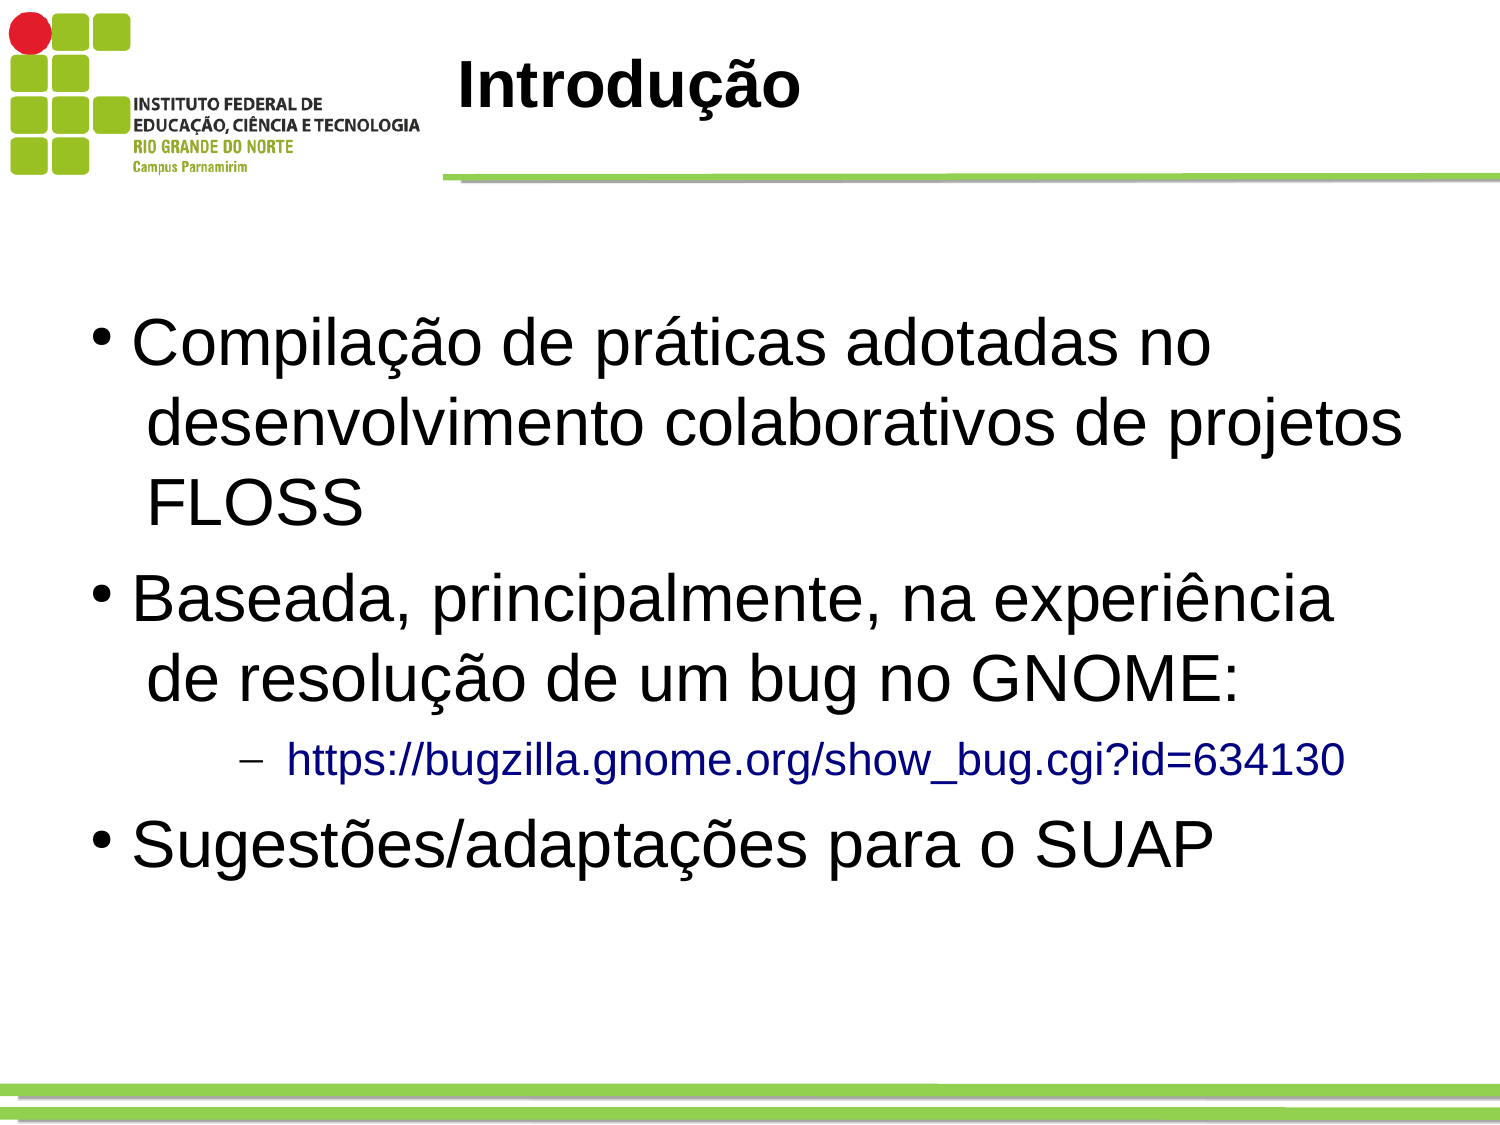

# Introdução
 Compilação de práticas adotadas no desenvolvimento colaborativos de projetos FLOSS
 Baseada, principalmente, na experiência de resolução de um bug no GNOME:
https://bugzilla.gnome.org/show_bug.cgi?id=634130
 Sugestões/adaptações para o SUAP